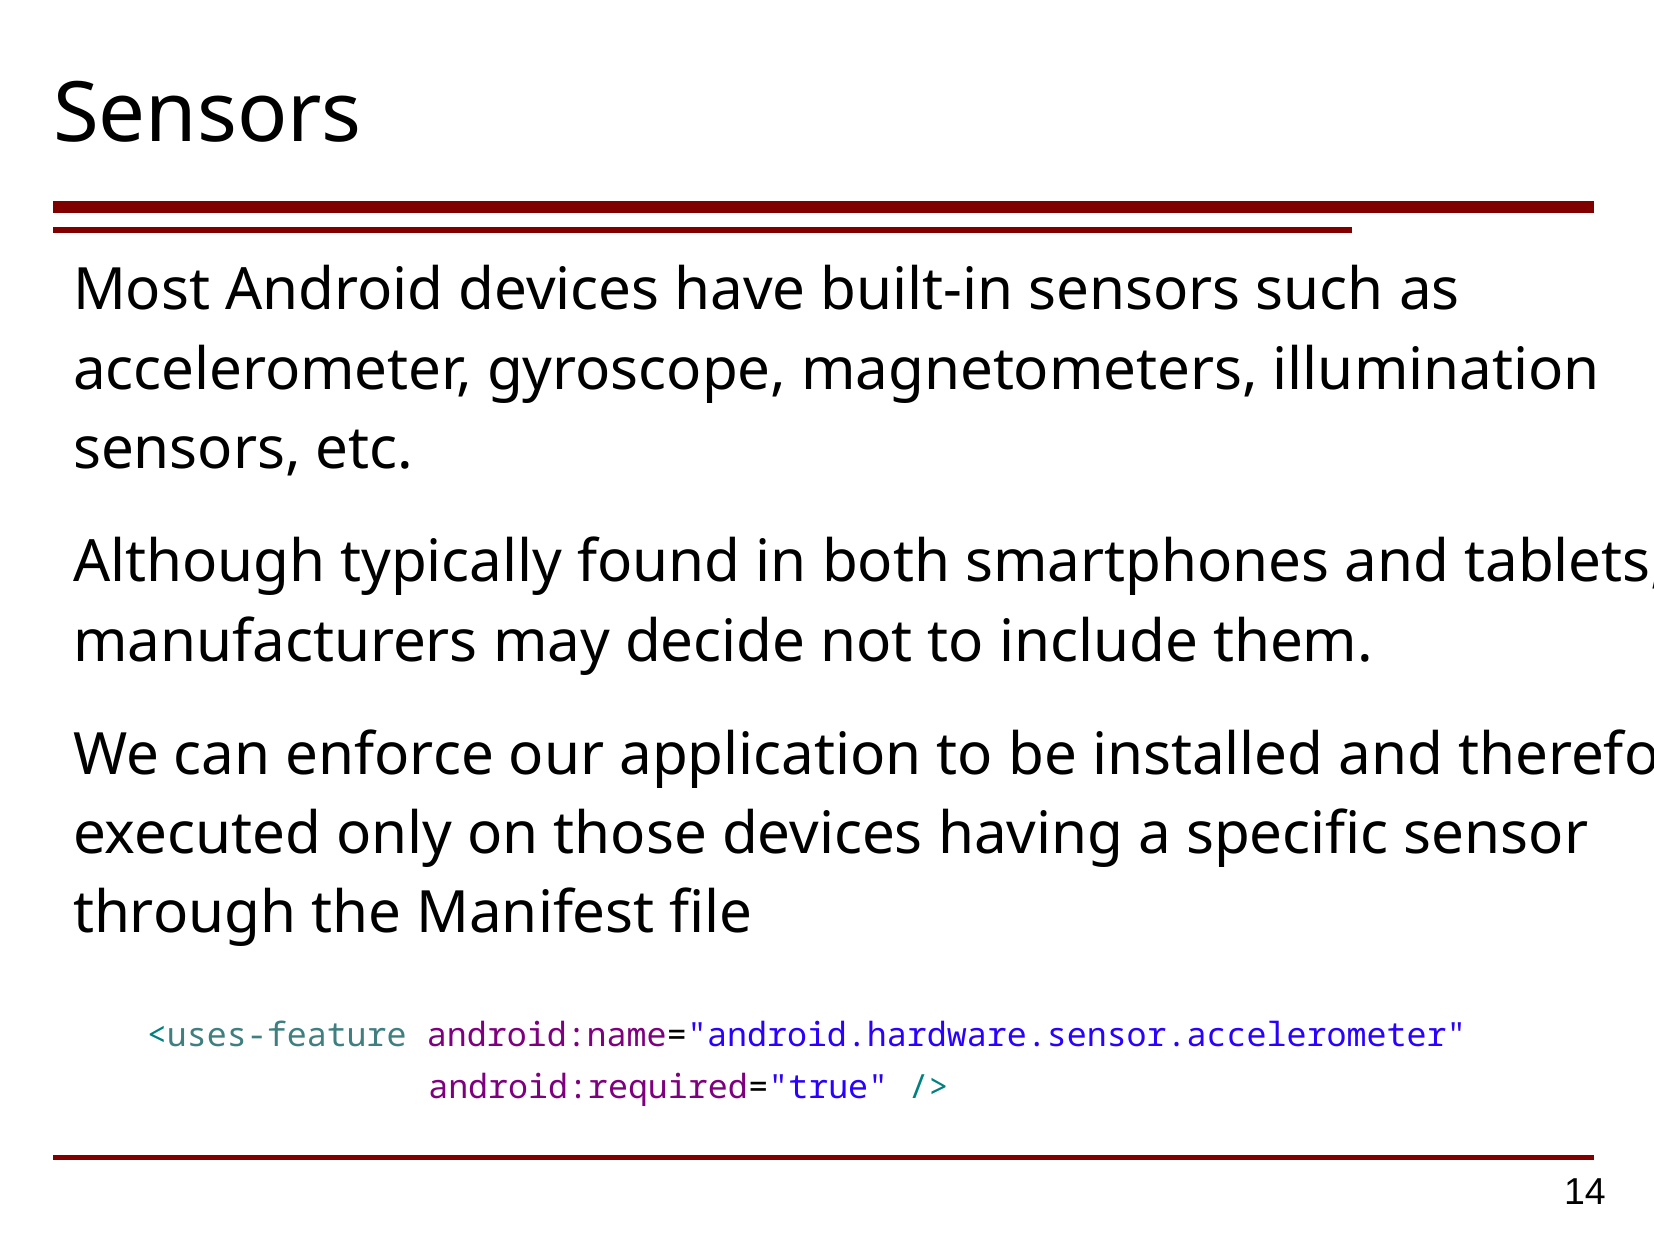

# Sensors
Most Android devices have built-in sensors such as
accelerometer, gyroscope, magnetometers, illumination
sensors, etc.
Although typically found in both smartphones and tablets,
manufacturers may decide not to include them.
We can enforce our application to be installed and therefore
executed only on those devices having a specific sensor
through the Manifest file
	<uses-feature android:name="android.hardware.sensor.accelerometer"
				 android:required="true" />